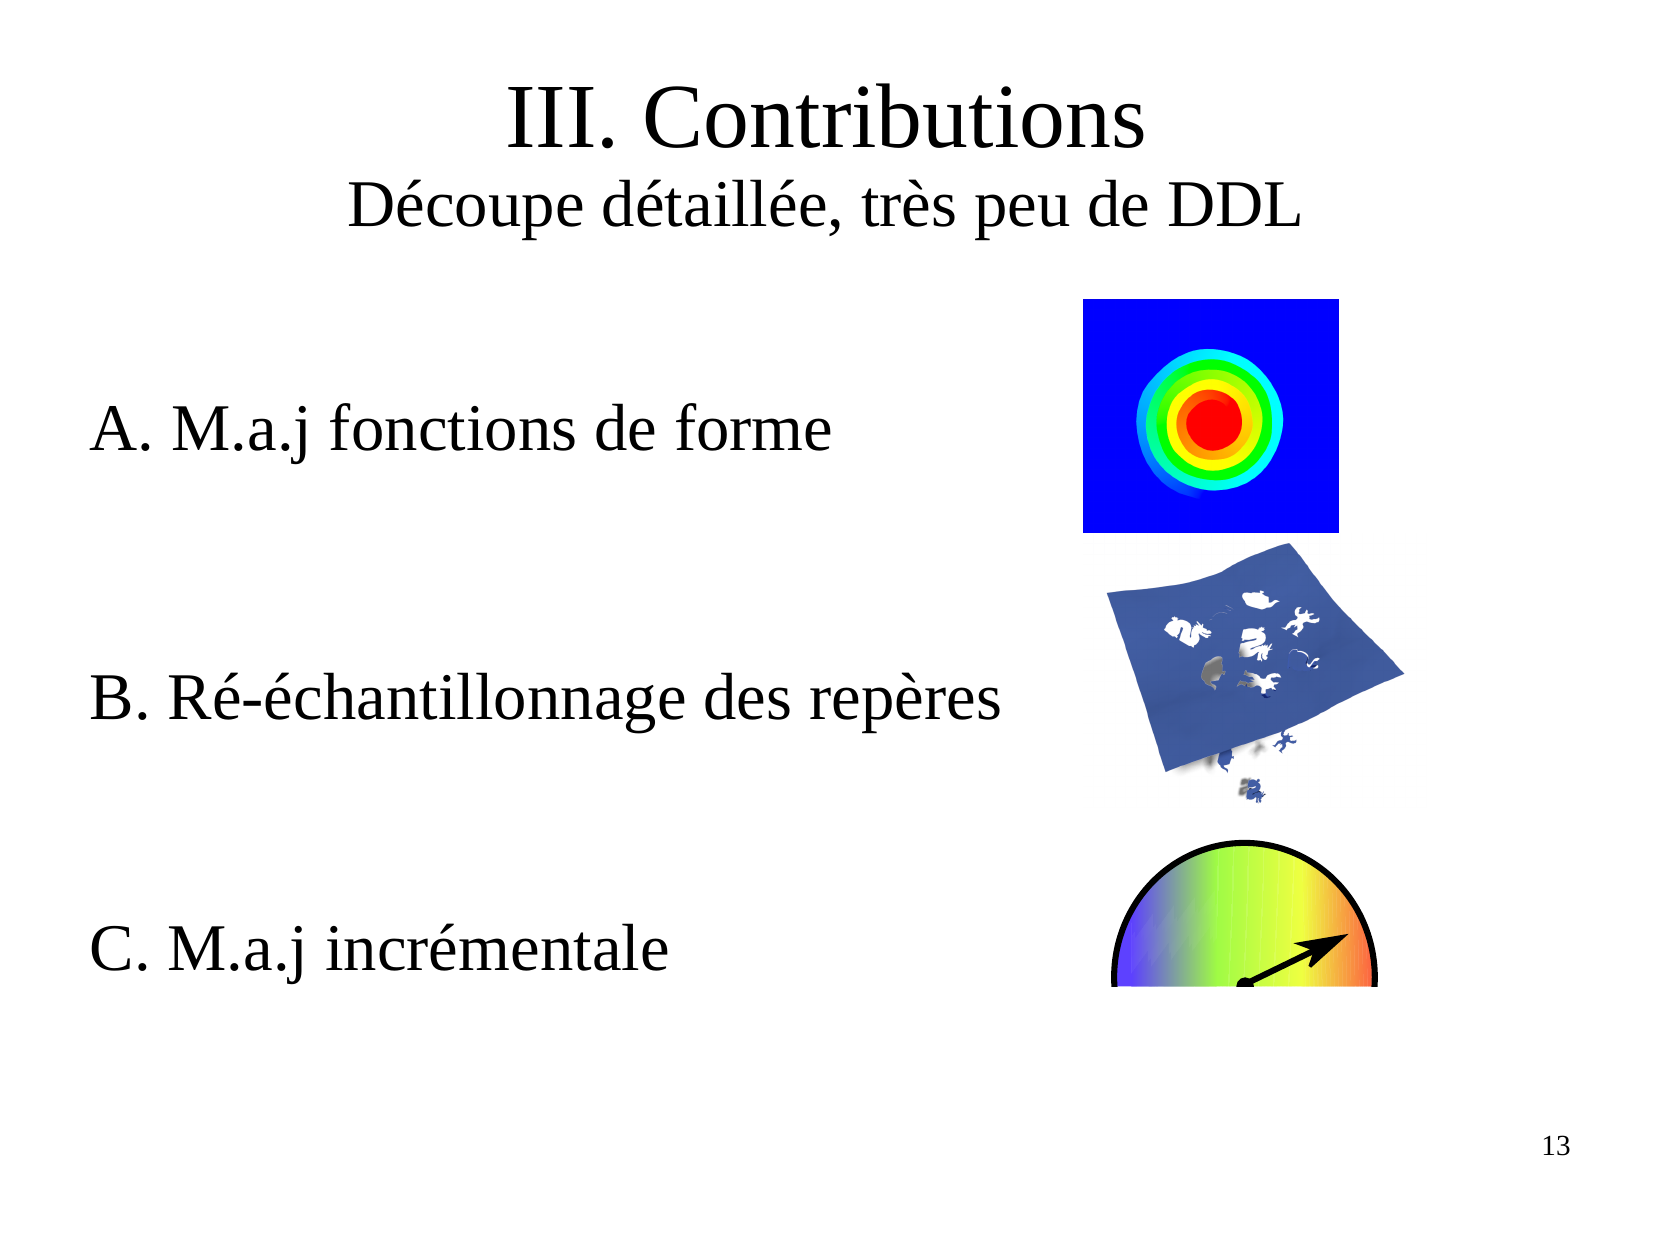

# III. Contributions Découpe détaillée, très peu de DDL
A. M.a.j fonctions de forme
B. Ré-échantillonnage des repères
C. M.a.j incrémentale
13